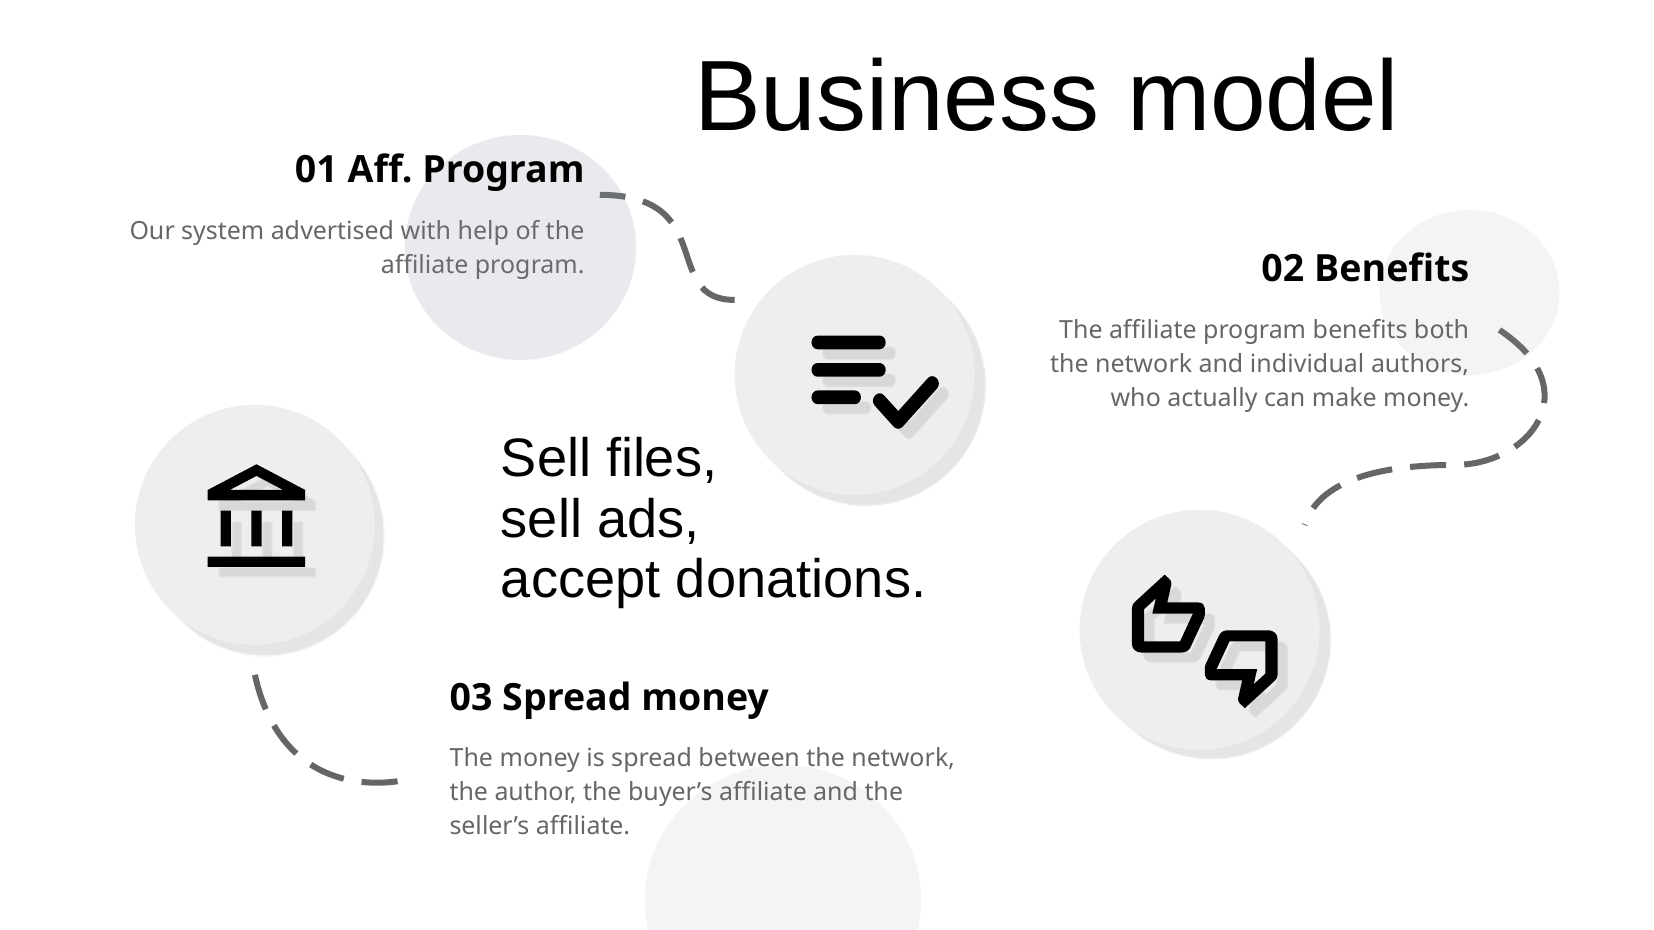

Business model
01 Aff. Program
Our system advertised with help of the affiliate program.
02 Benefits
The affiliate program benefits both the network and individual authors, who actually can make money.
Sell files,
sell ads,
accept donations.
03 Spread money
The money is spread between the network, the author, the buyer’s affiliate and the seller’s affiliate.